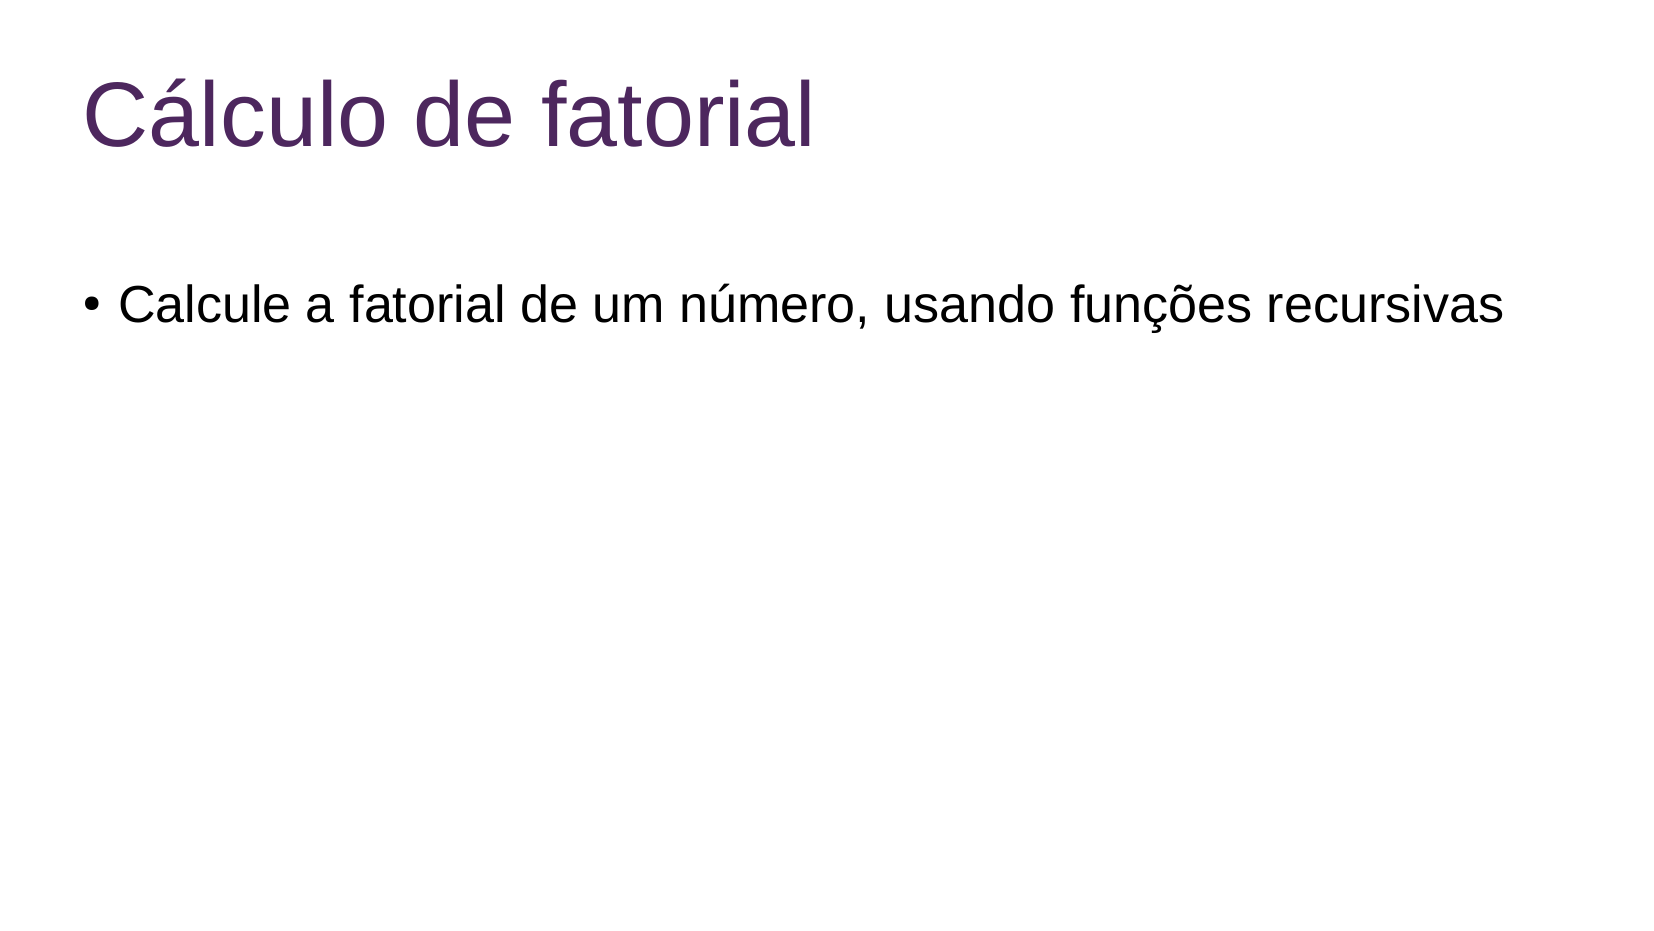

# Cálculo de fatorial
Calcule a fatorial de um número, usando funções recursivas